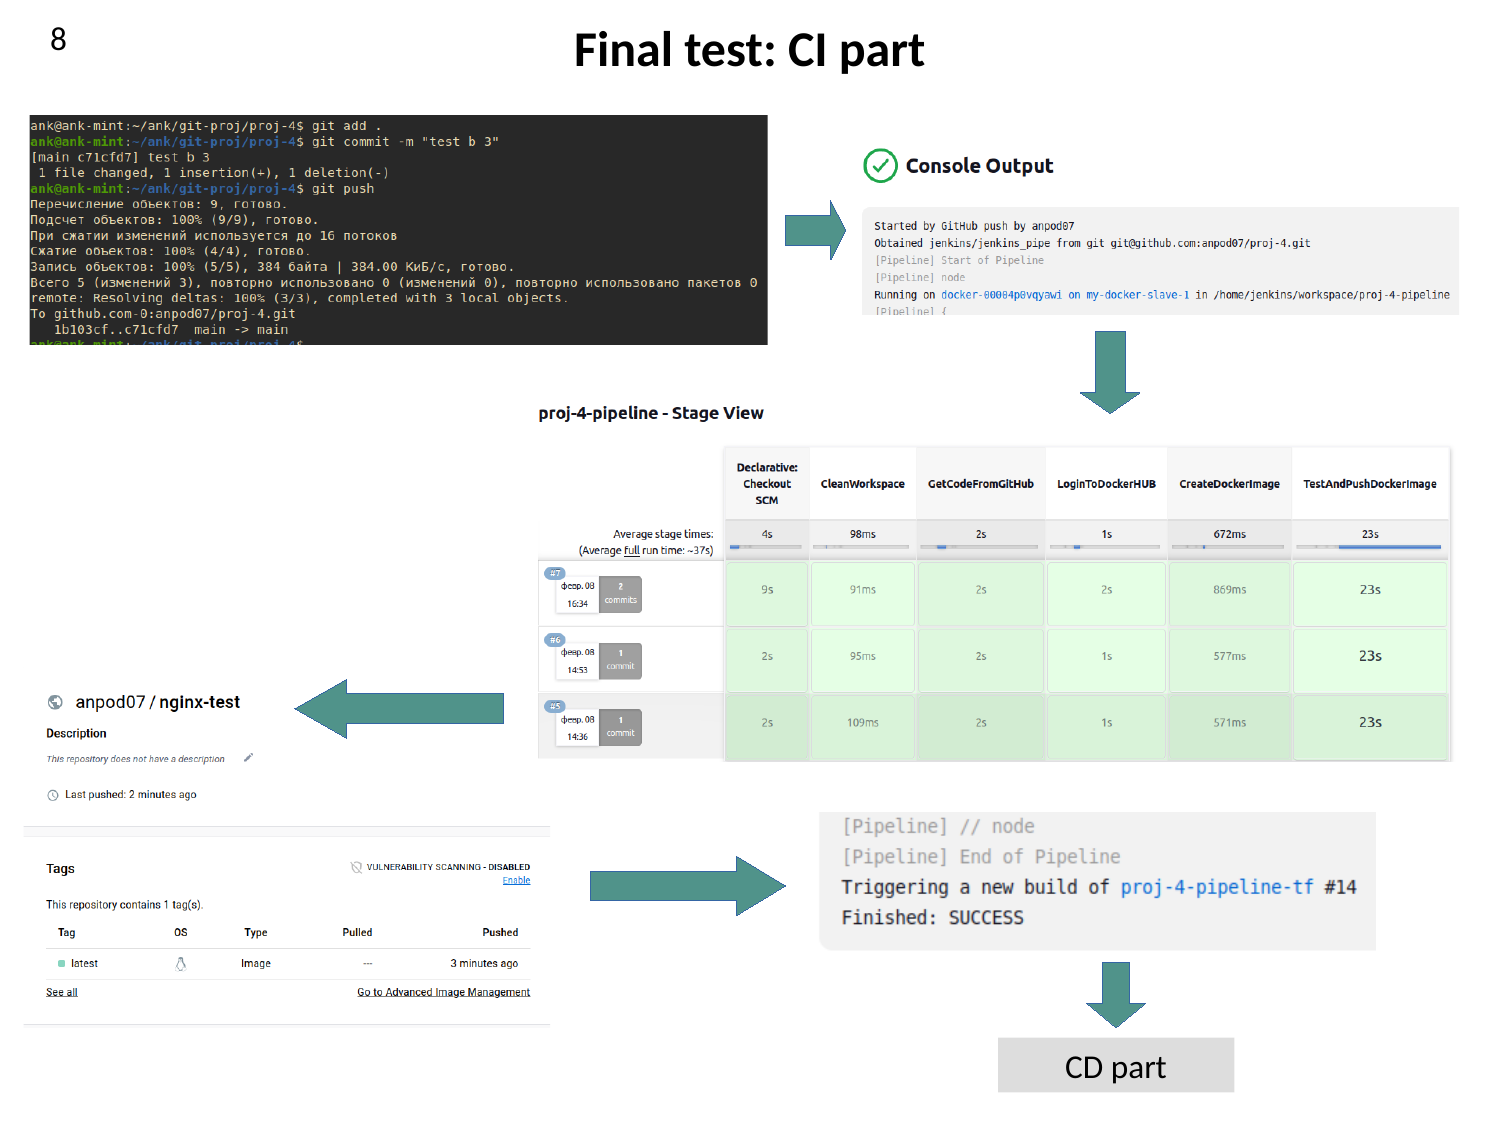

8
# Final test: CI part
CD part